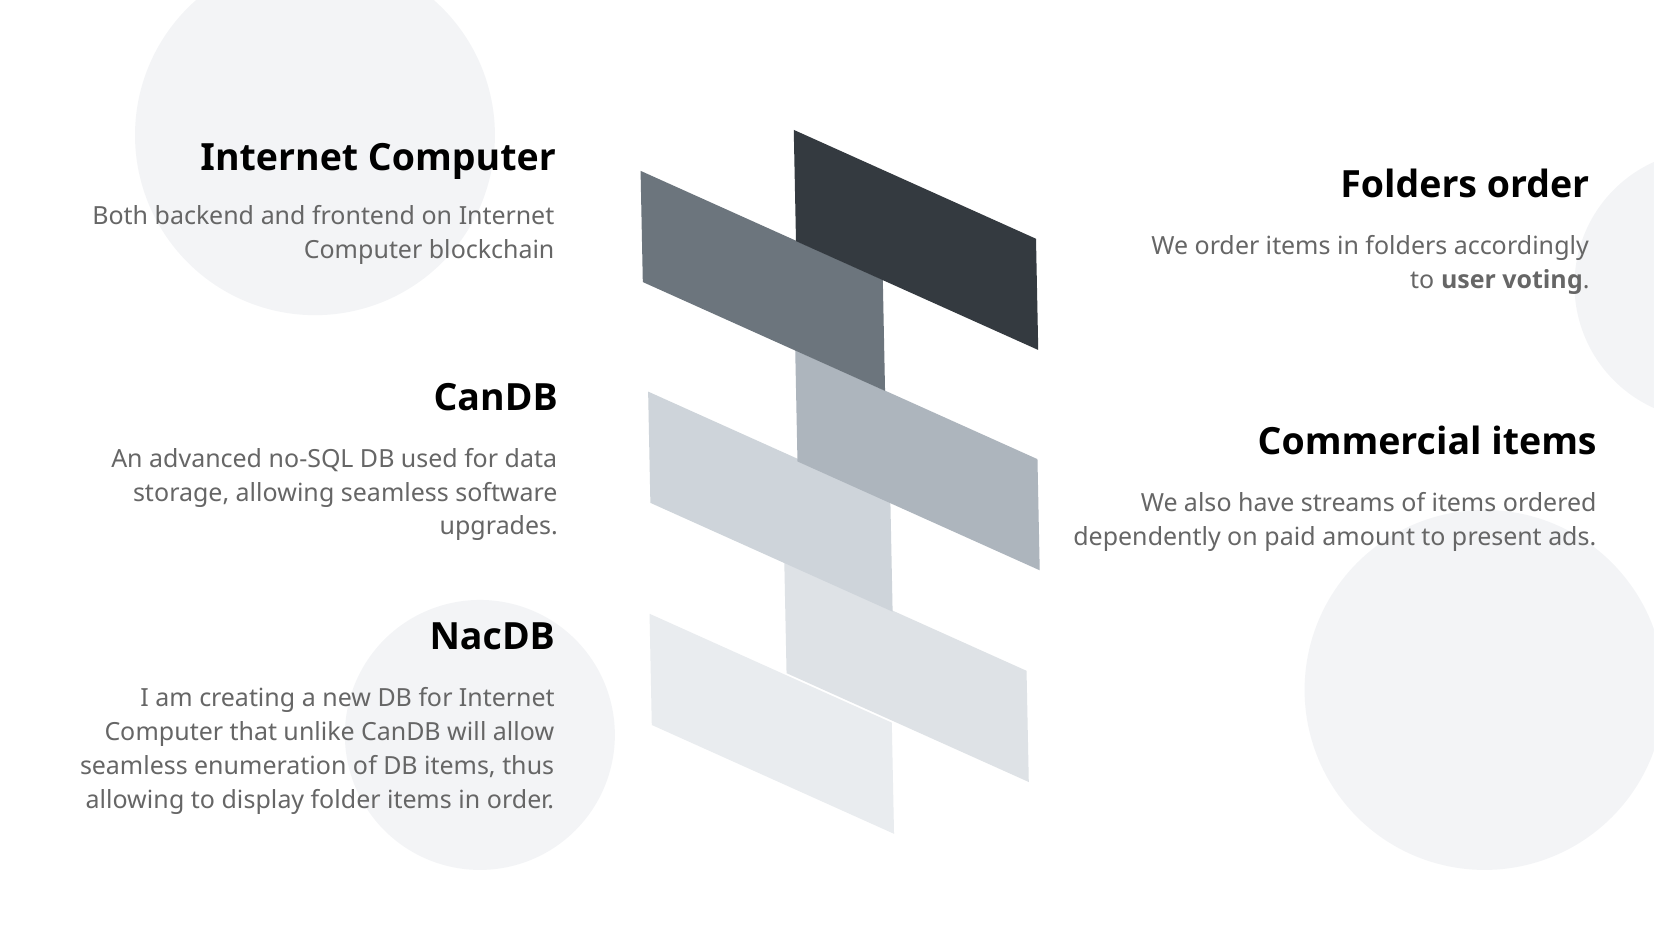

Internet Computer
Folders order
Both backend and frontend on Internet Computer blockchain
We order items in folders accordingly to user voting.
CanDB
Commercial items
An advanced no-SQL DB used for data storage, allowing seamless software upgrades.
We also have streams of items ordered dependently on paid amount to present ads.
NacDB
I am creating a new DB for Internet Computer that unlike CanDB will allow seamless enumeration of DB items, thus allowing to display folder items in order.